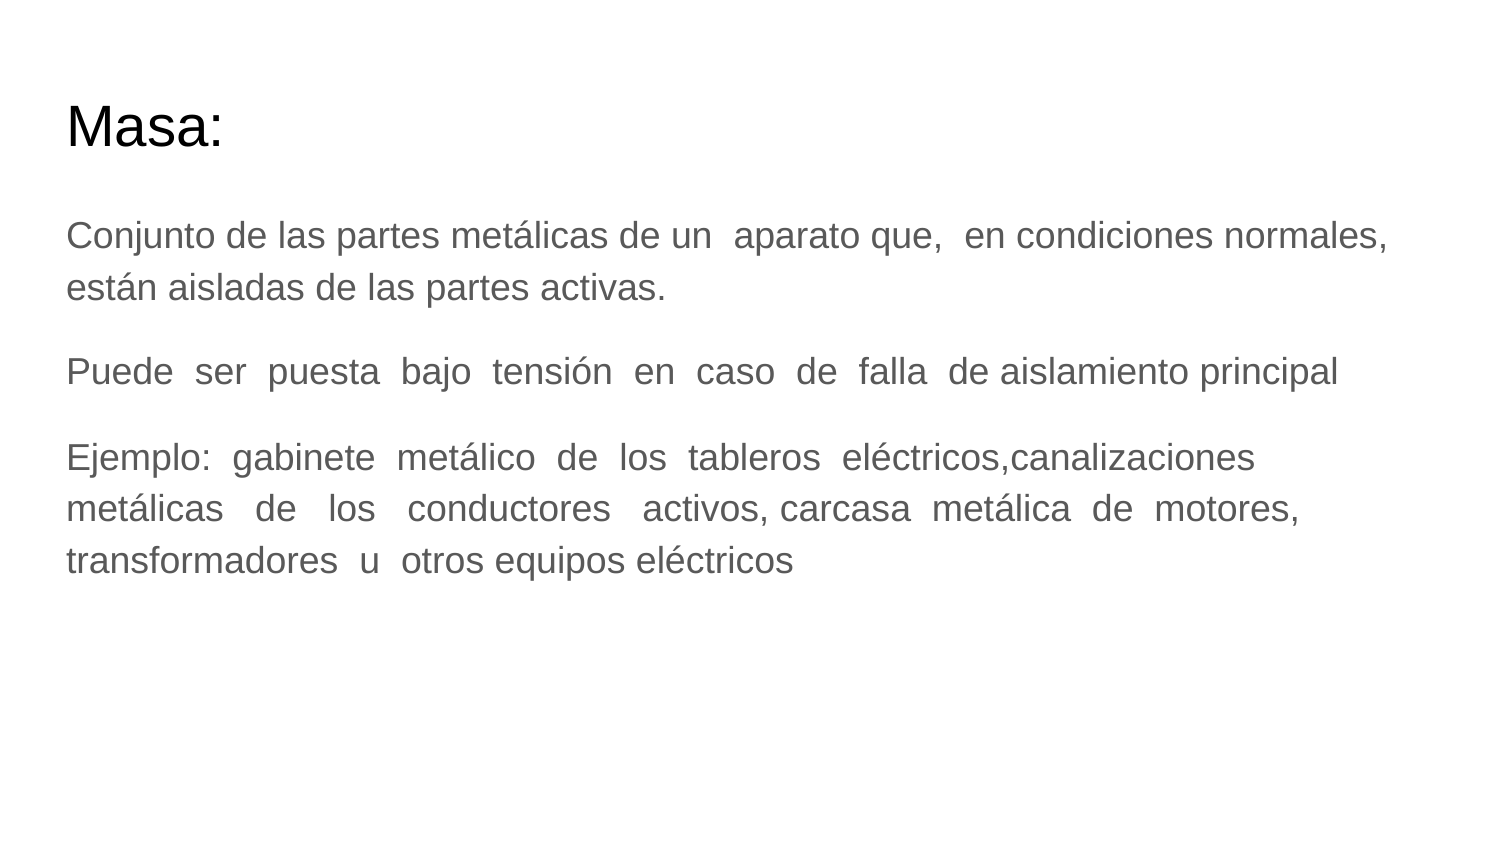

# Masa:
Conjunto de las partes metálicas de un aparato que, en condiciones normales, están aisladas de las partes activas.
Puede ser puesta bajo tensión en caso de falla de aislamiento principal
Ejemplo: gabinete metálico de los tableros eléctricos,canalizaciones metálicas de los conductores activos, carcasa metálica de motores, transformadores u otros equipos eléctricos